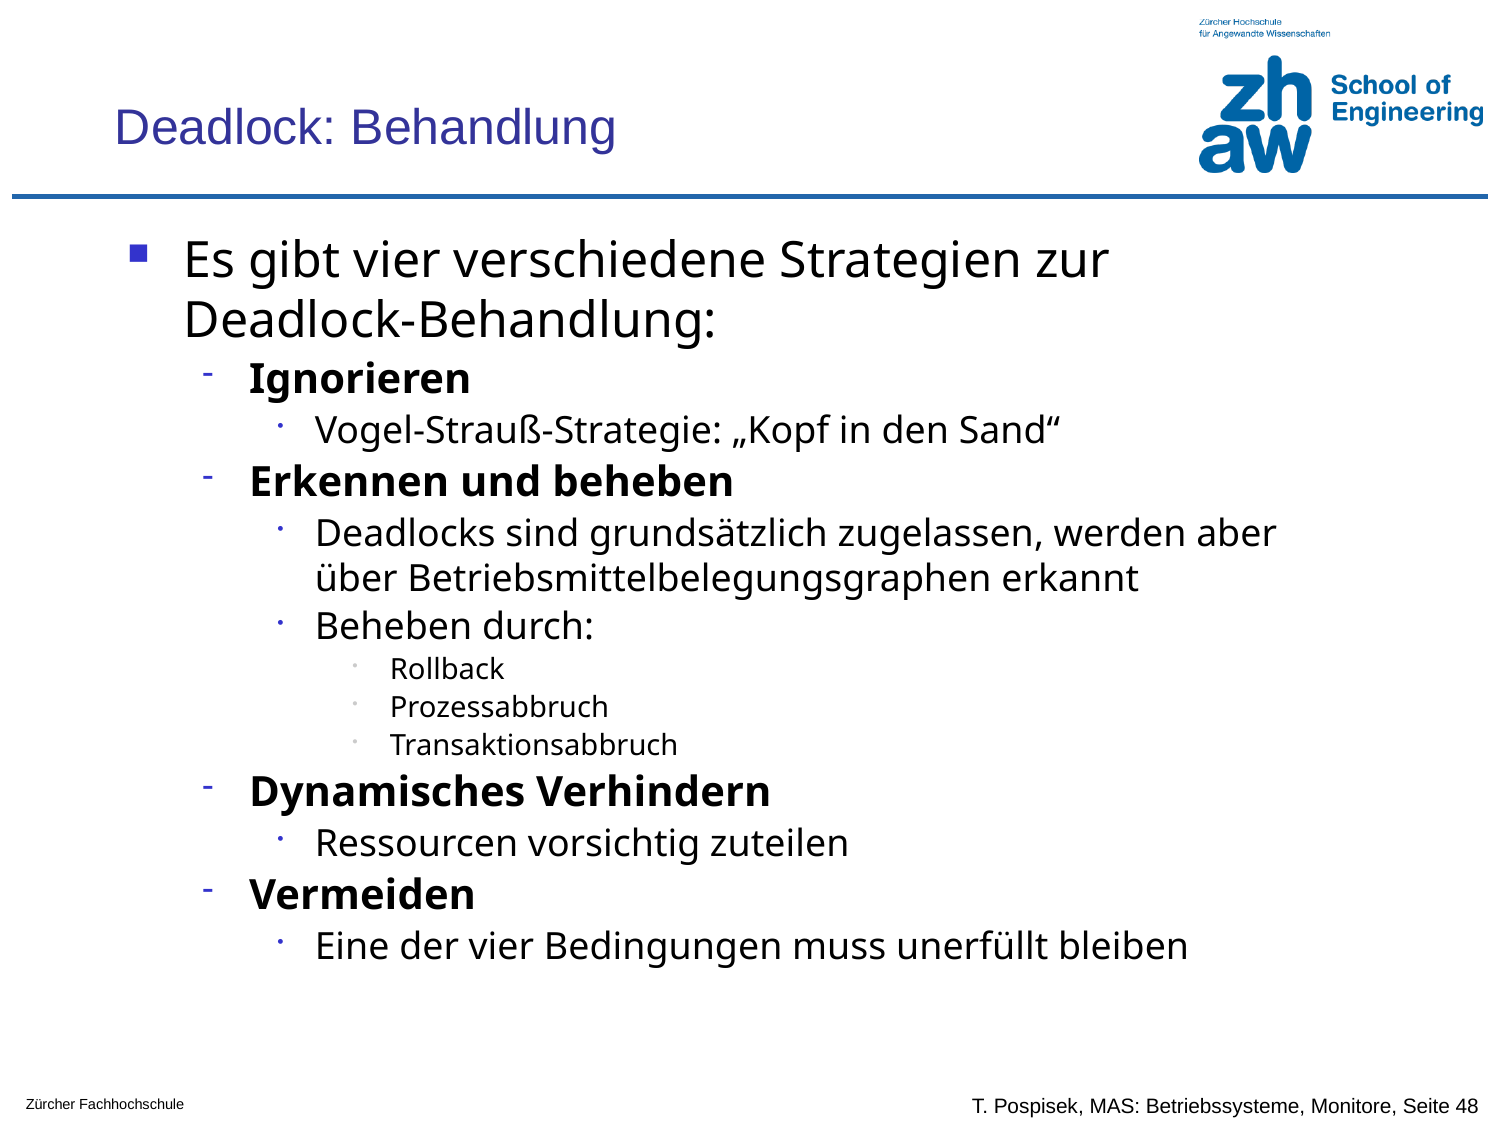

# Deadlock: Behandlung
Es gibt vier verschiedene Strategien zur Deadlock-Behandlung:
Ignorieren
Vogel-Strauß-Strategie: „Kopf in den Sand“
Erkennen und beheben
Deadlocks sind grundsätzlich zugelassen, werden aber über Betriebsmittelbelegungsgraphen erkannt
Beheben durch:
Rollback
Prozessabbruch
Transaktionsabbruch
Dynamisches Verhindern
Ressourcen vorsichtig zuteilen
Vermeiden
Eine der vier Bedingungen muss unerfüllt bleiben